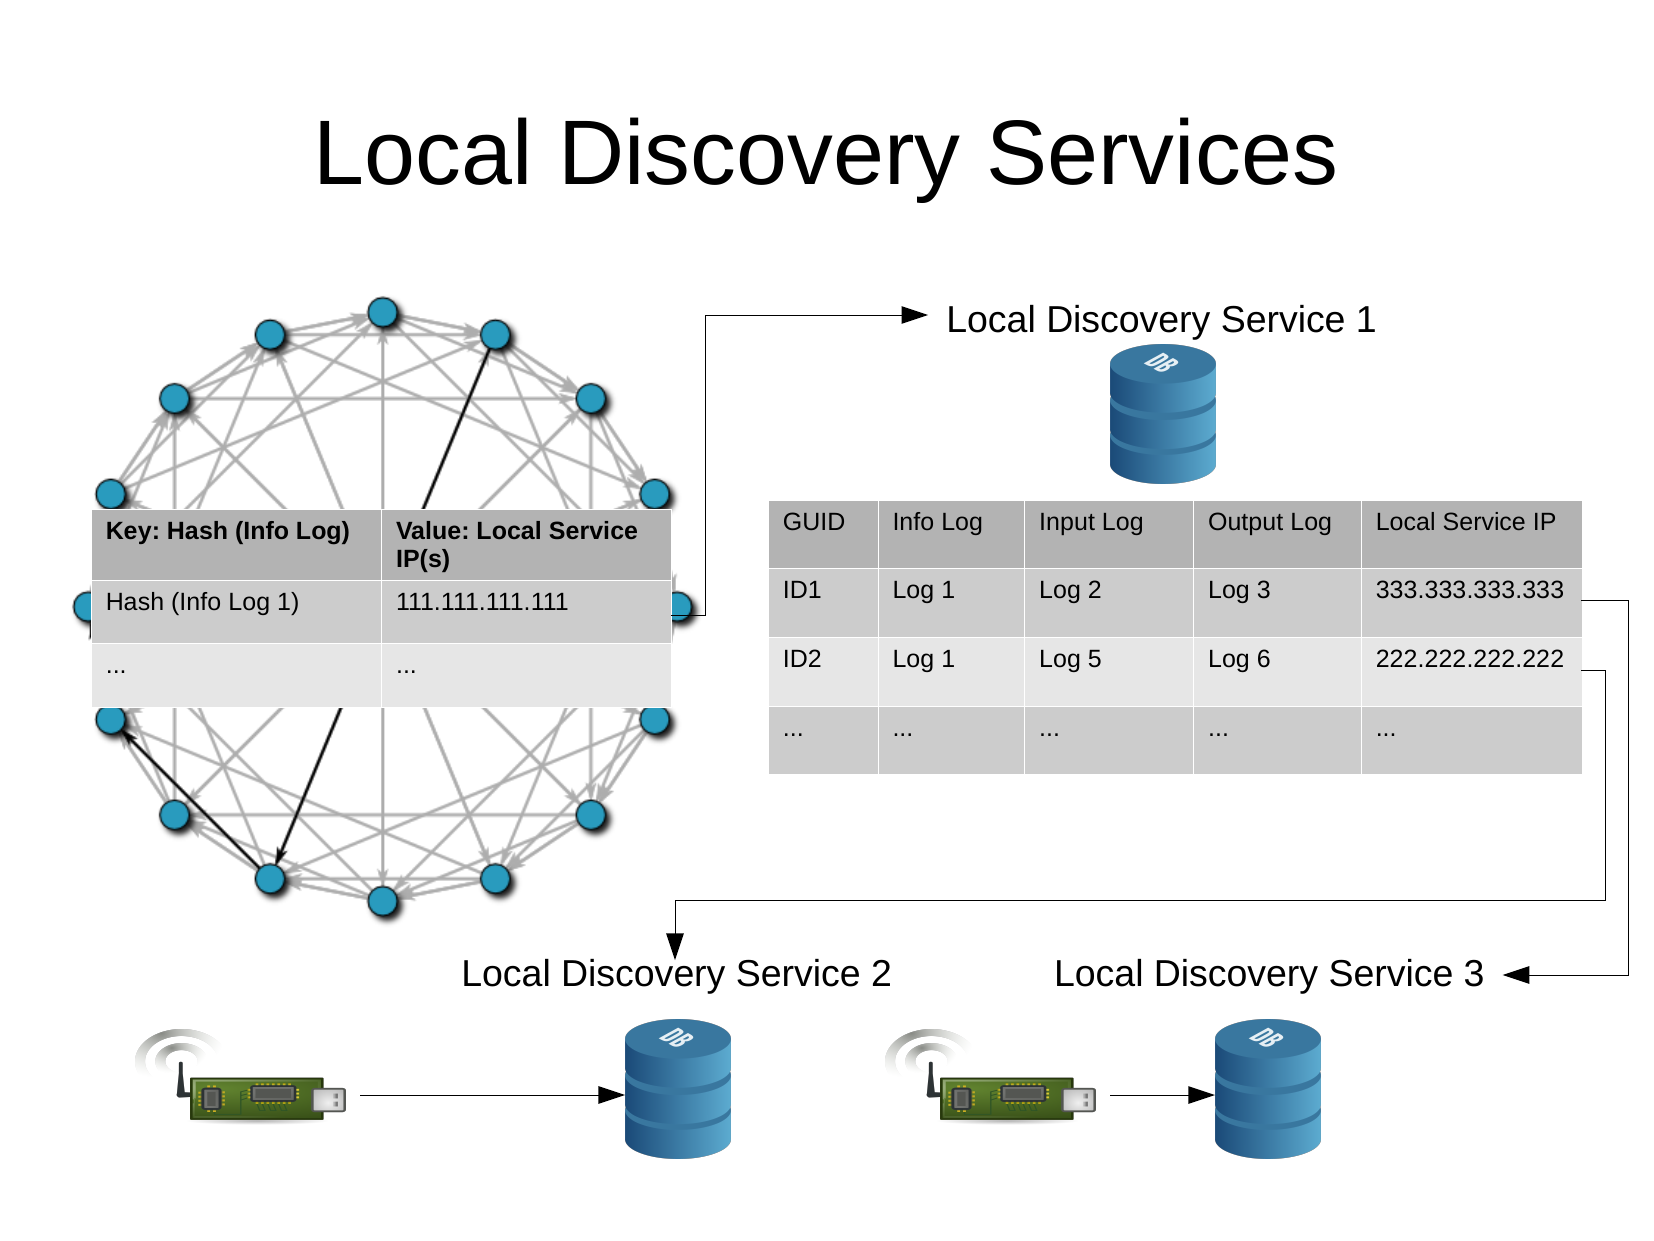

# Local Discovery Services
Local Discovery Service 1
| GUID | Info Log | Input Log | Output Log | Local Service IP |
| --- | --- | --- | --- | --- |
| ID1 | Log 1 | Log 2 | Log 3 | 333.333.333.333 |
| ID2 | Log 1 | Log 5 | Log 6 | 222.222.222.222 |
| ... | ... | ... | ... | ... |
| Key: Hash (Info Log) | Value: Local Service IP(s) |
| --- | --- |
| Hash (Info Log 1) | 111.111.111.111 |
| ... | ... |
Local Discovery Service 2
Local Discovery Service 3